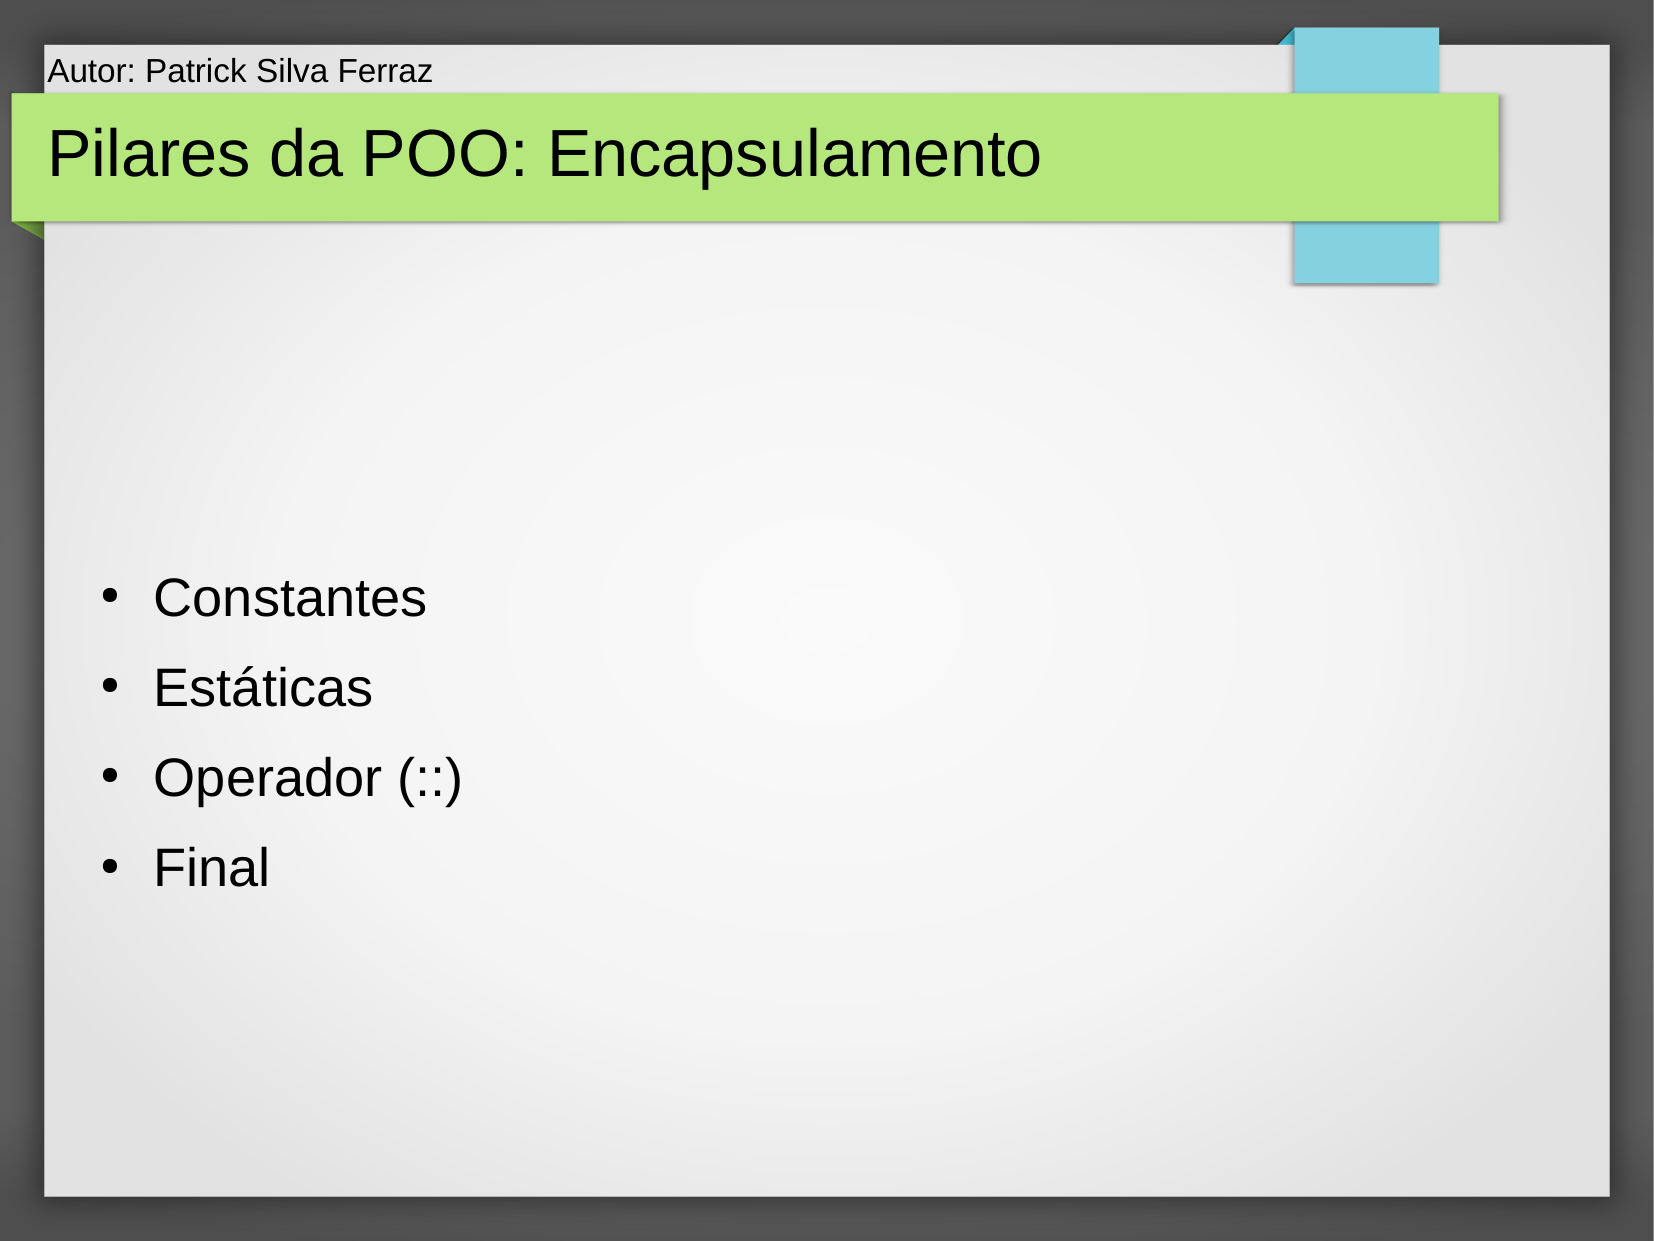

Autor: Patrick Silva Ferraz
# Pilares da POO: Encapsulamento
Constantes
Estáticas
Operador (::)
Final